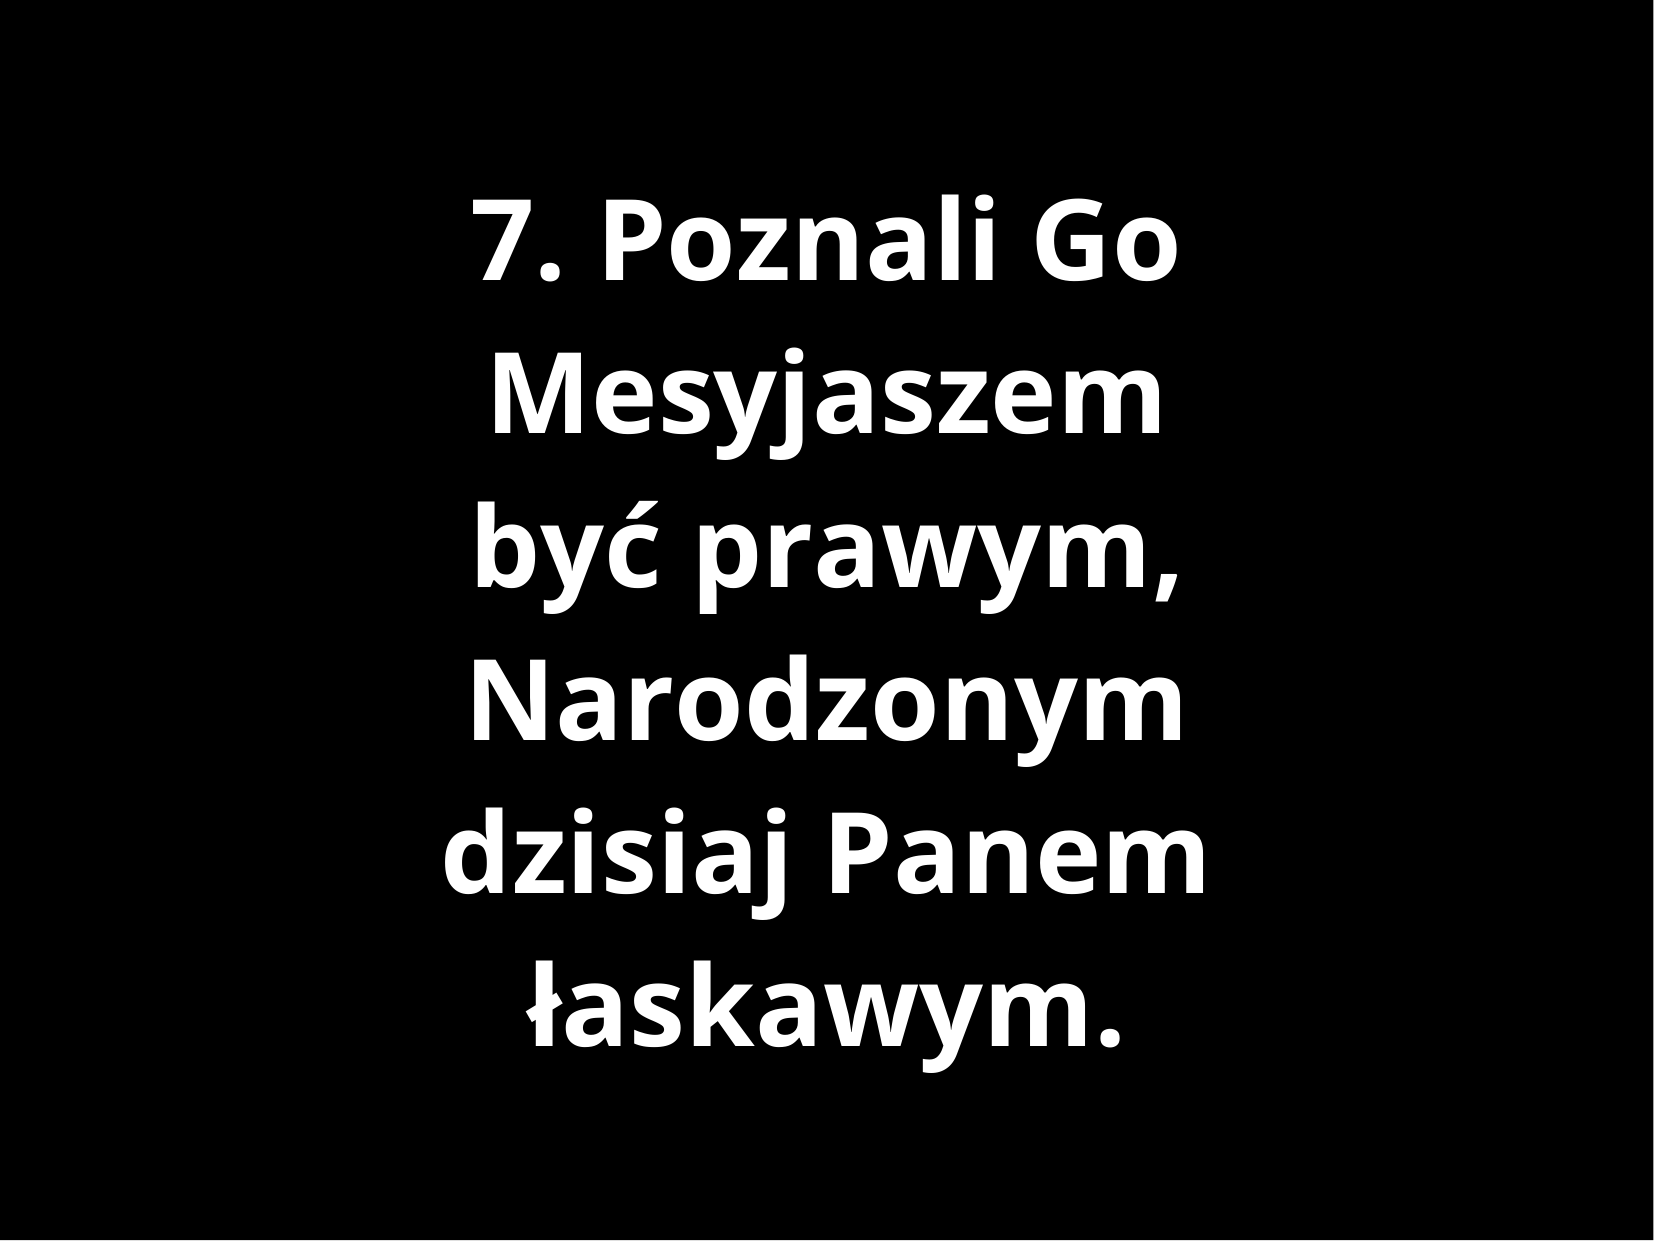

# 7. Poznali Go Mesyjaszem być prawym, Narodzonym dzisiaj Panem łaskawym.